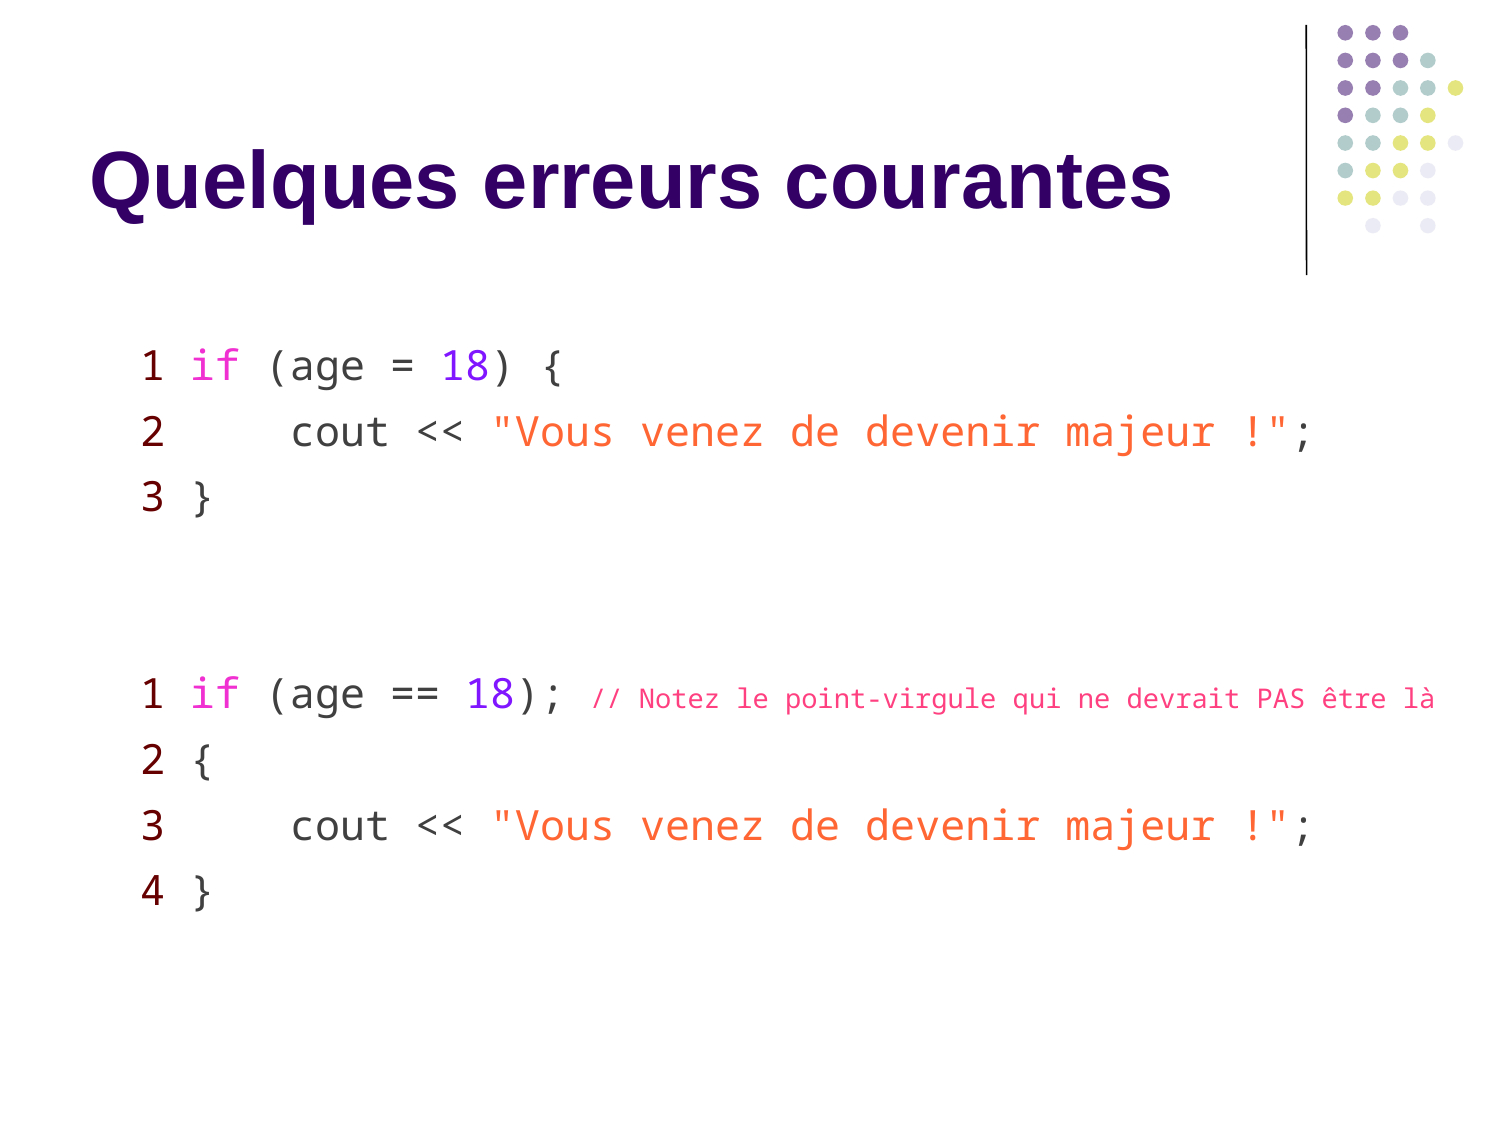

# Quelques erreurs courantes
 1 if (age = 18) {
 2 cout << "Vous venez de devenir majeur !";
 3 }
 1 if (age == 18); // Notez le point-virgule qui ne devrait PAS être là
 2 {
 3 cout << "Vous venez de devenir majeur !";
 4 }